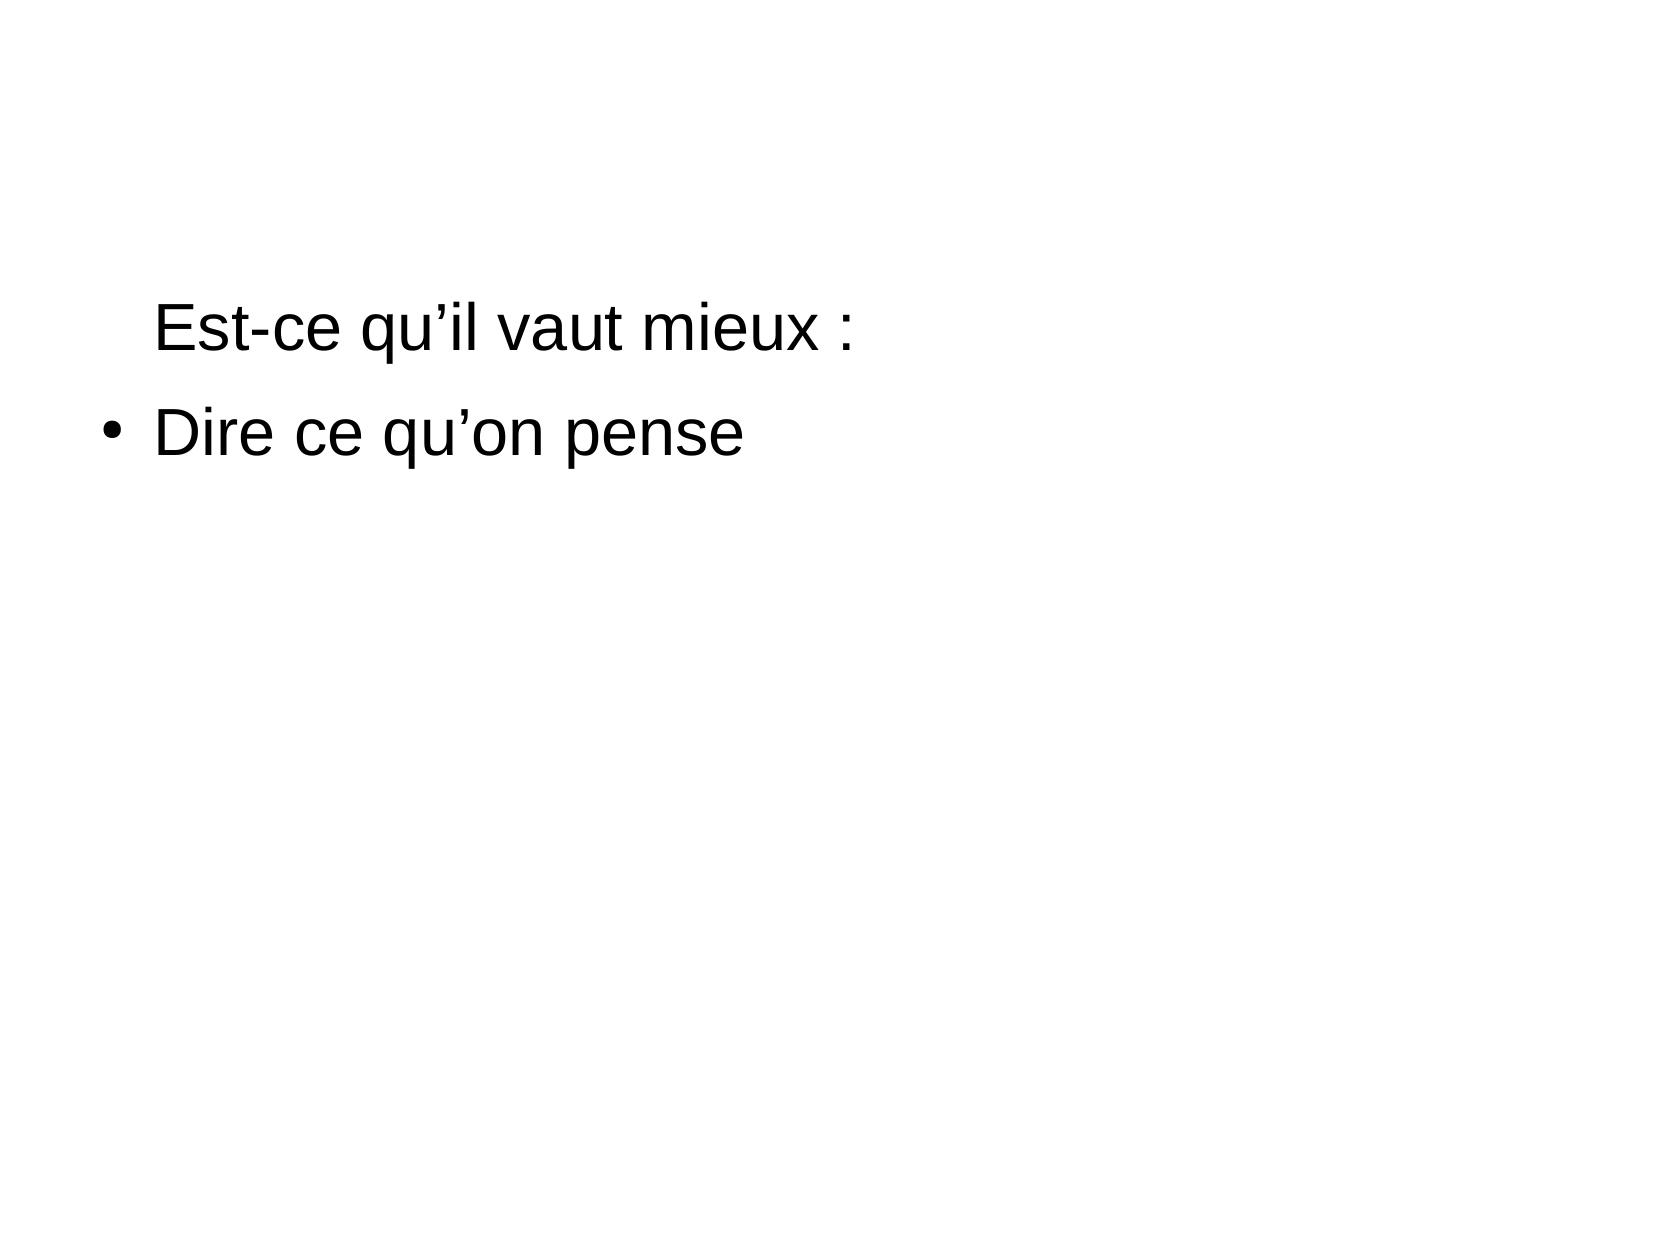

# Est-ce qu’il vaut mieux :
Dire ce qu’on pense